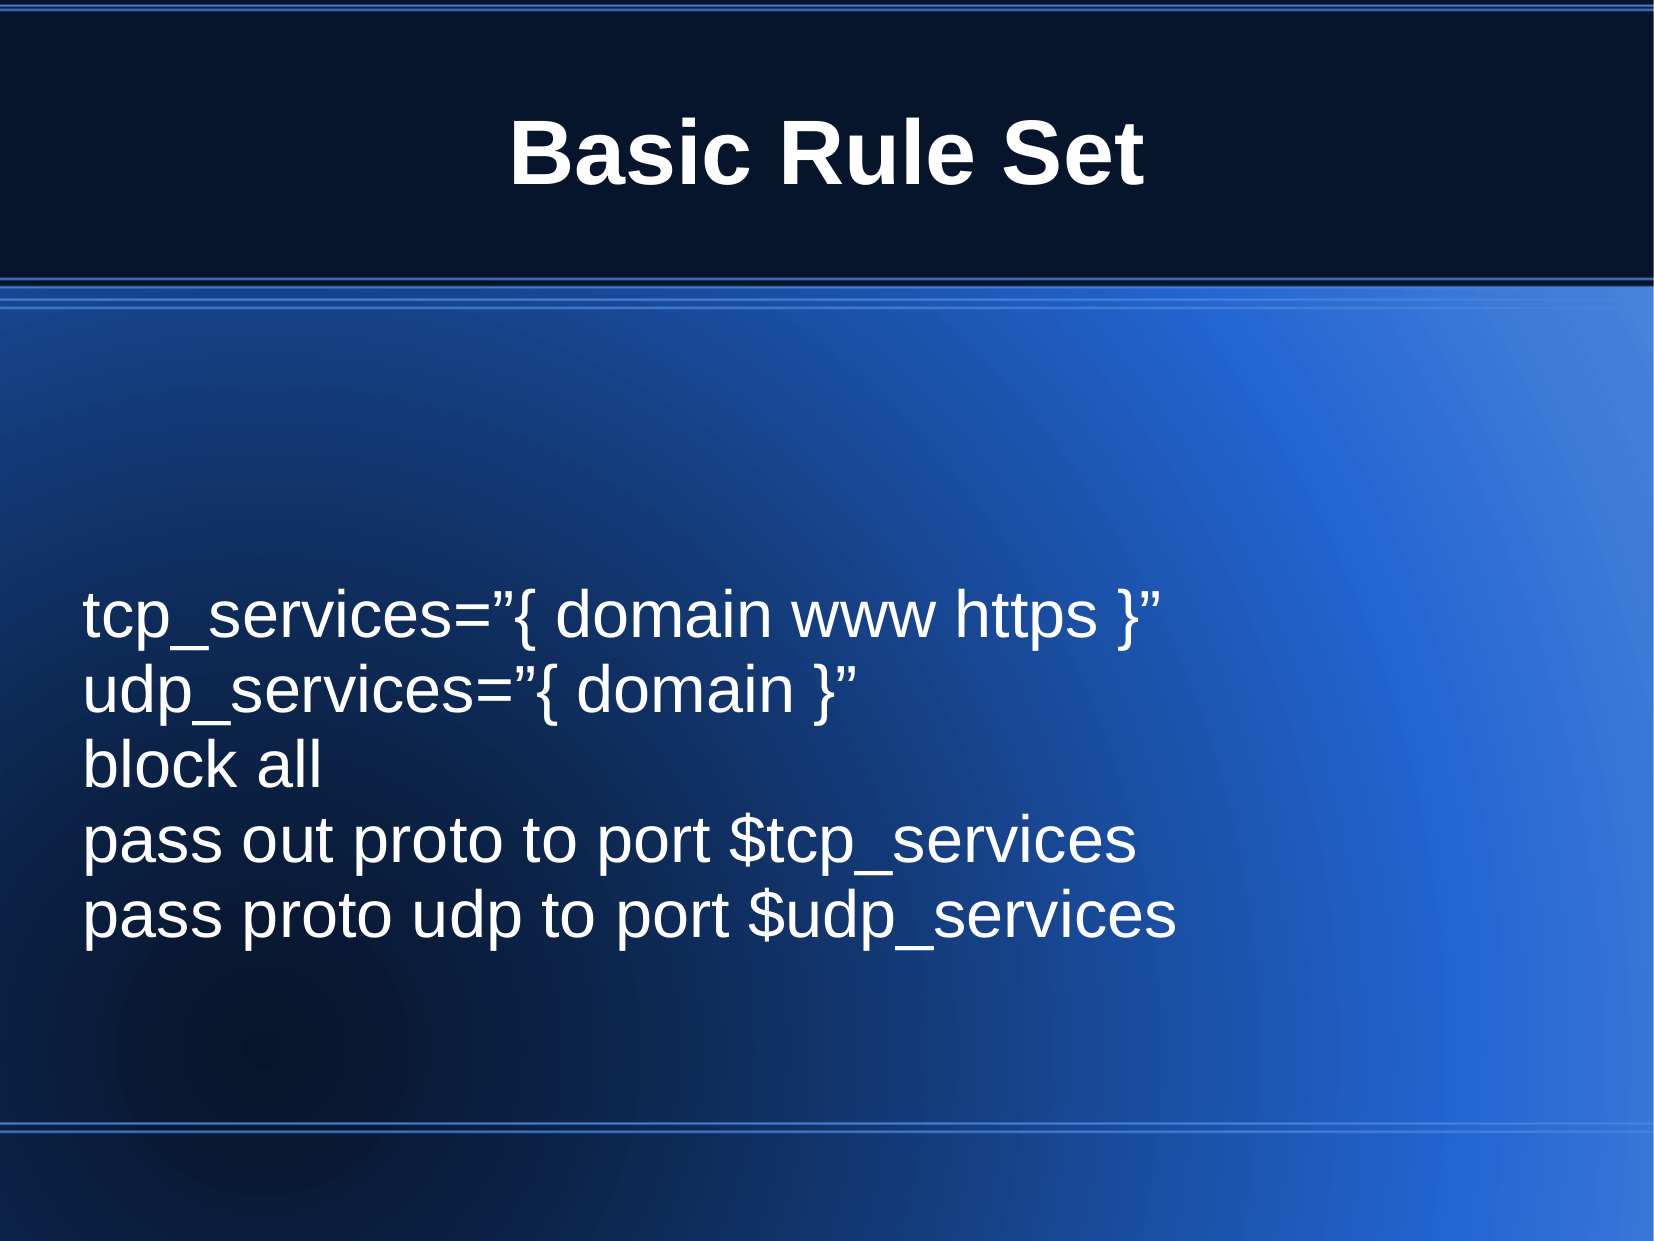

# Basic Rule Set
tcp_services=”{ domain www https }”
udp_services=”{ domain }”
block all
pass out proto to port $tcp_services
pass proto udp to port $udp_services